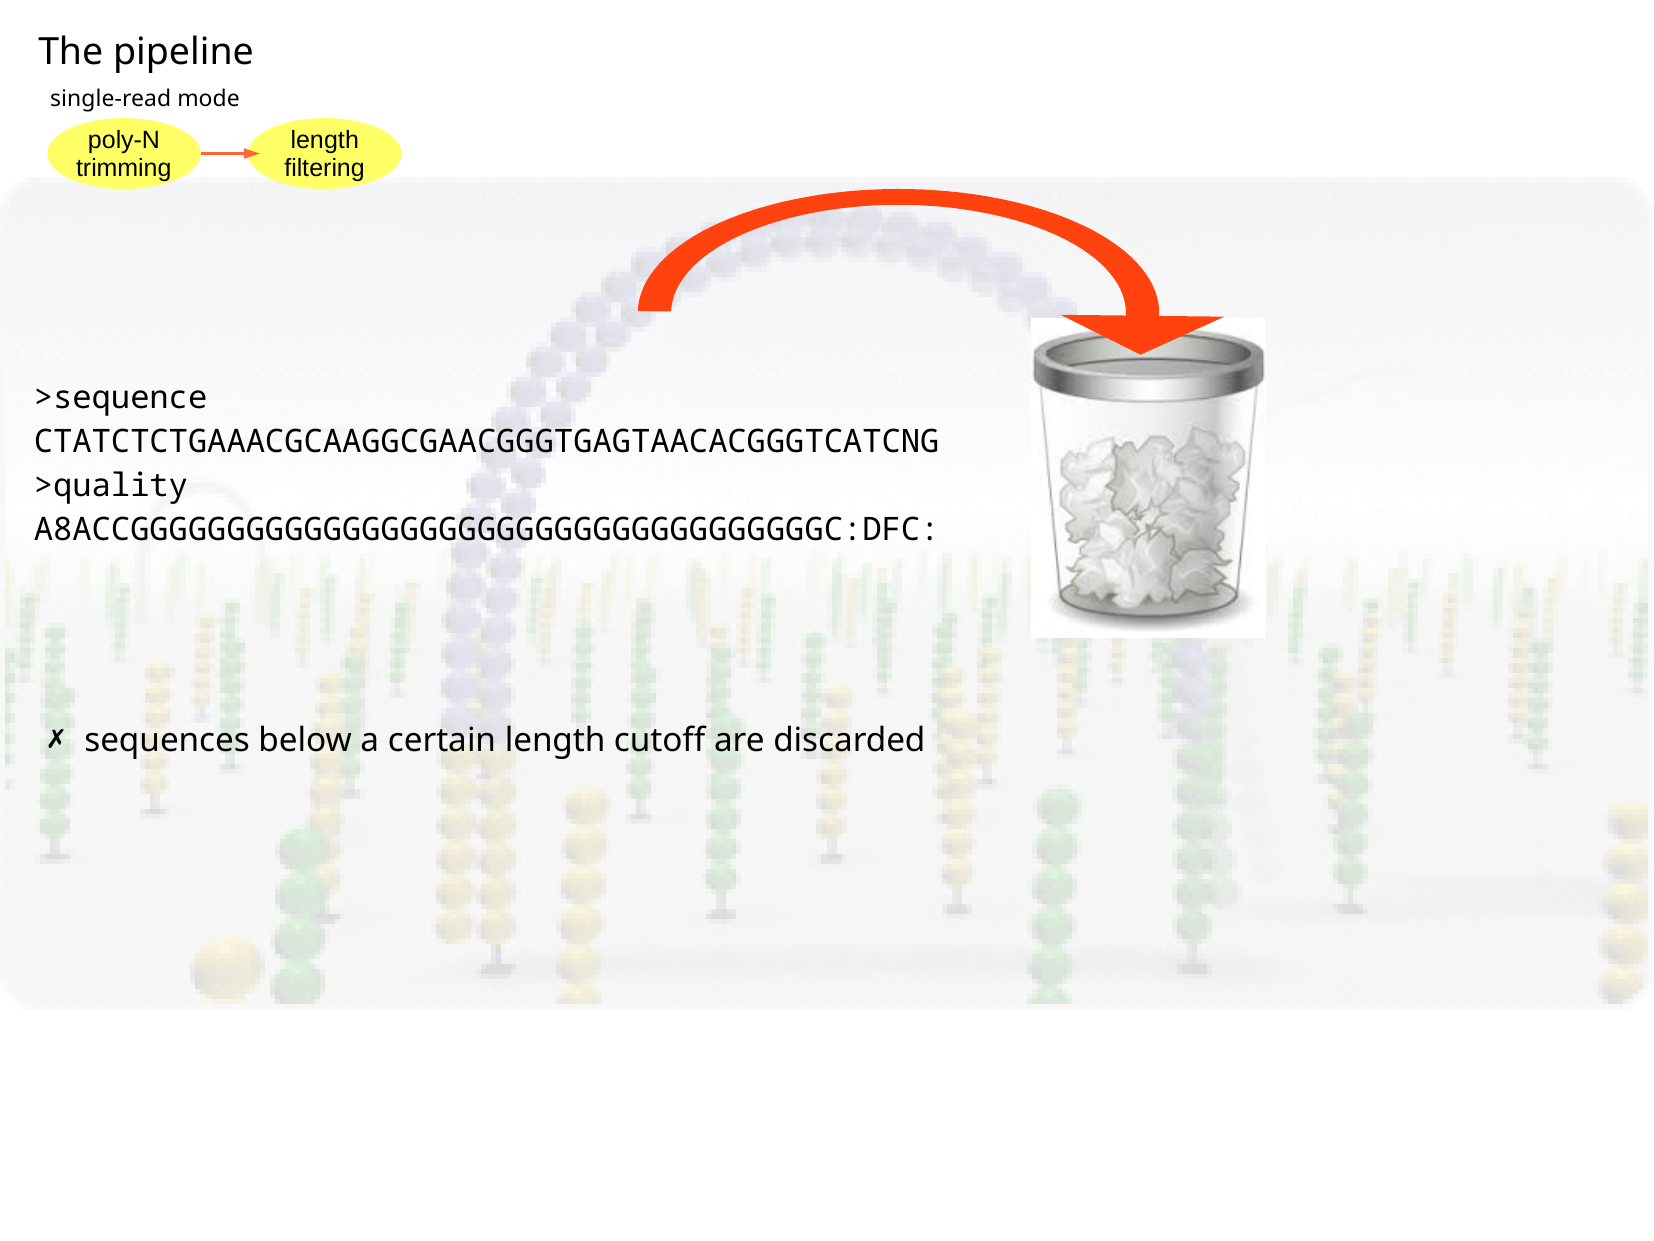

The pipeline
single-read mode
poly-N
trimming
length
filtering
>sequence
CTATCTCTGAAACGCAAGGCGAACGGGTGAGTAACACGGGTCATCNG
>quality
A8ACCGGGGGGGGGGGGGGGGGGGGGGGGGGGGGGGGGGGGC:DFC:
sequences below a certain length cutoff are discarded